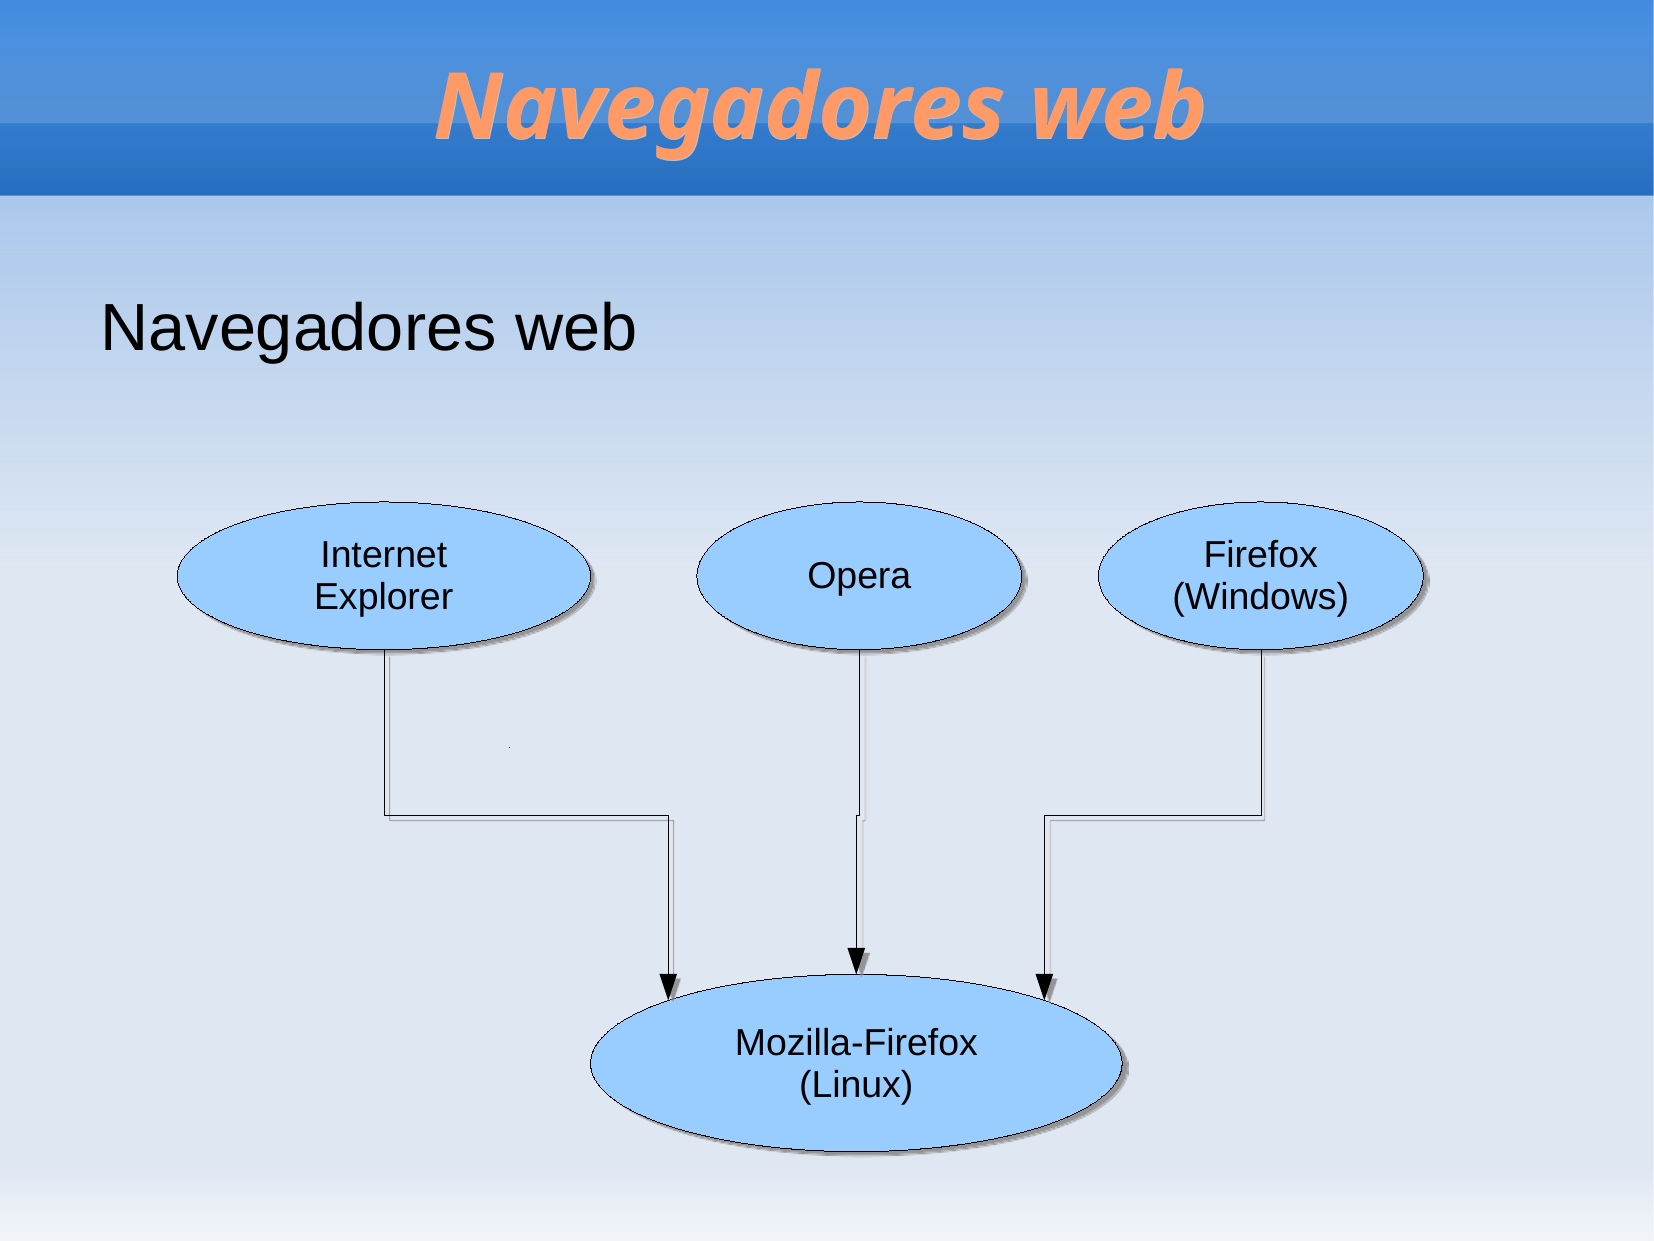

# Navegadores web
Navegadores web
Internet
Explorer
Opera
Firefox
(Windows)
Mozilla-Firefox
(Linux)